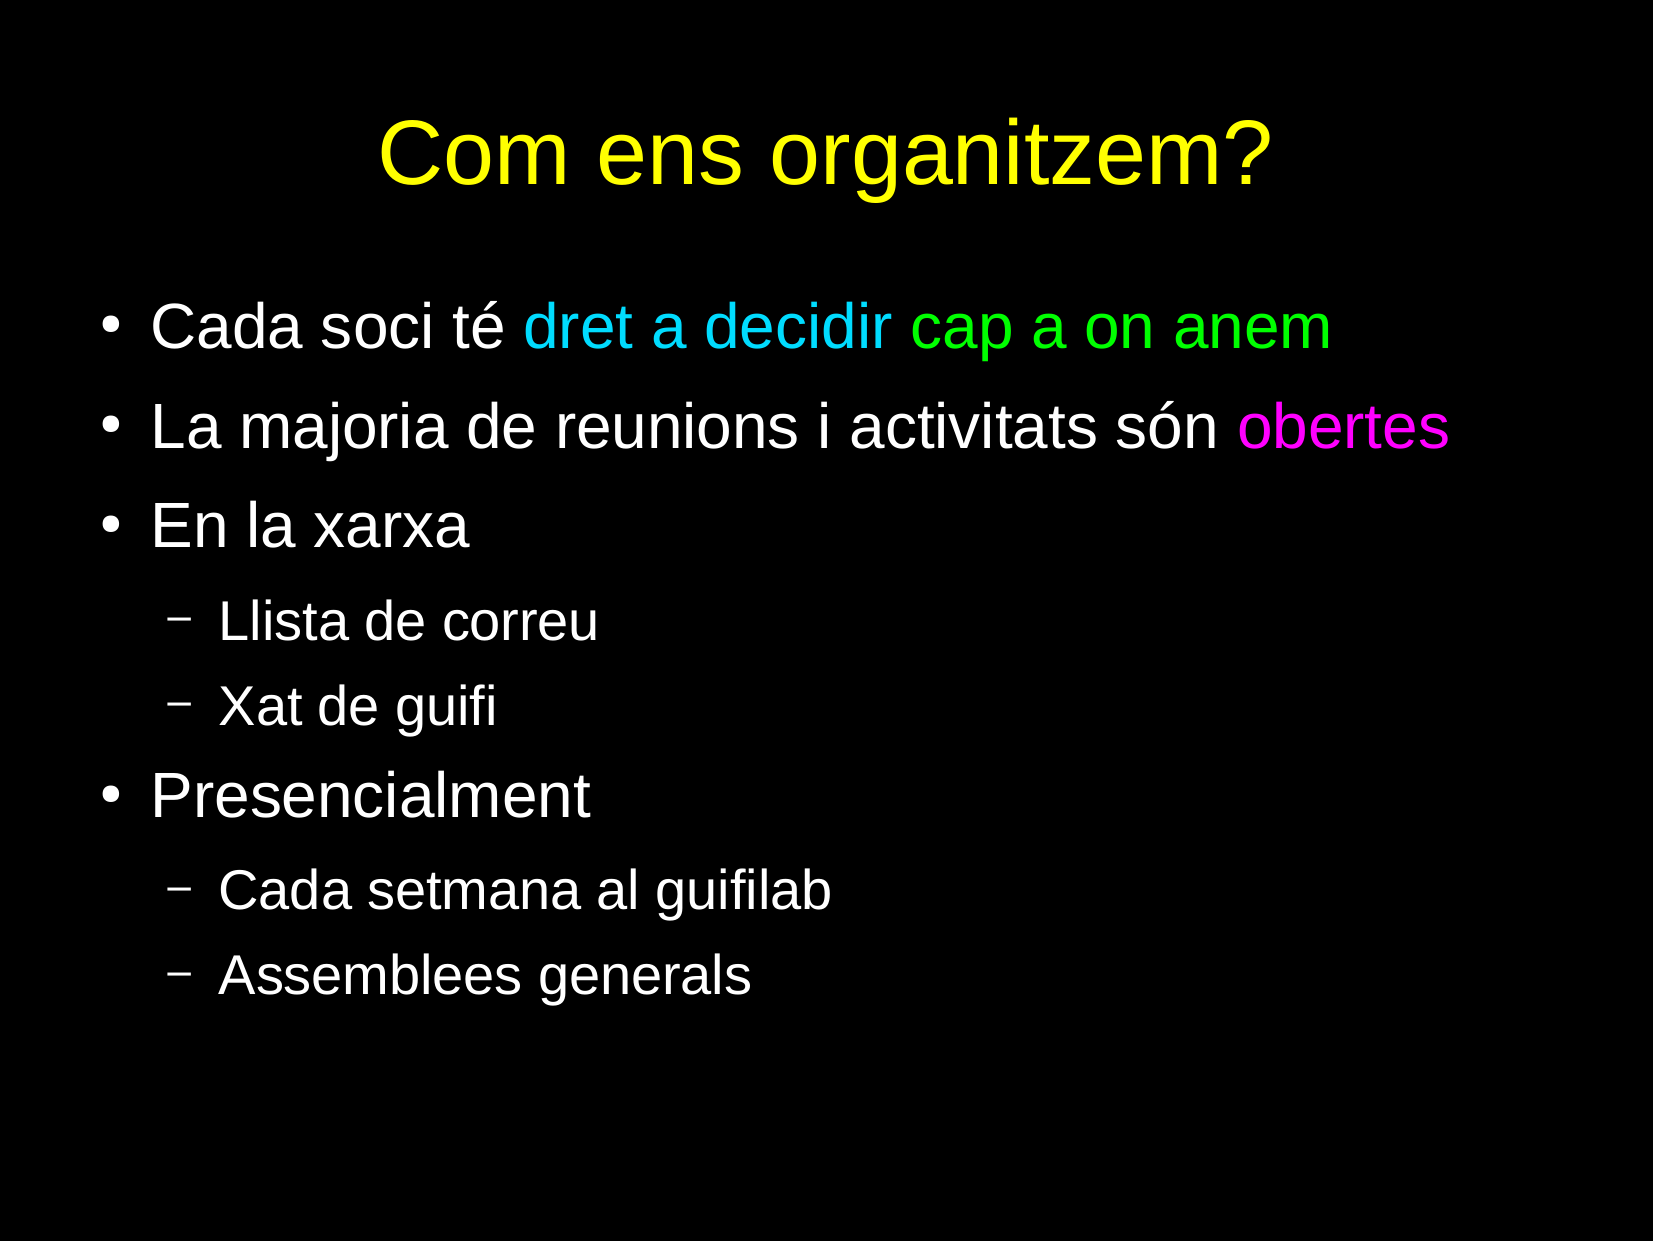

# Com ens organitzem?
Cada soci té dret a decidir cap a on anem
La majoria de reunions i activitats són obertes
En la xarxa
Llista de correu
Xat de guifi
Presencialment
Cada setmana al guifilab
Assemblees generals